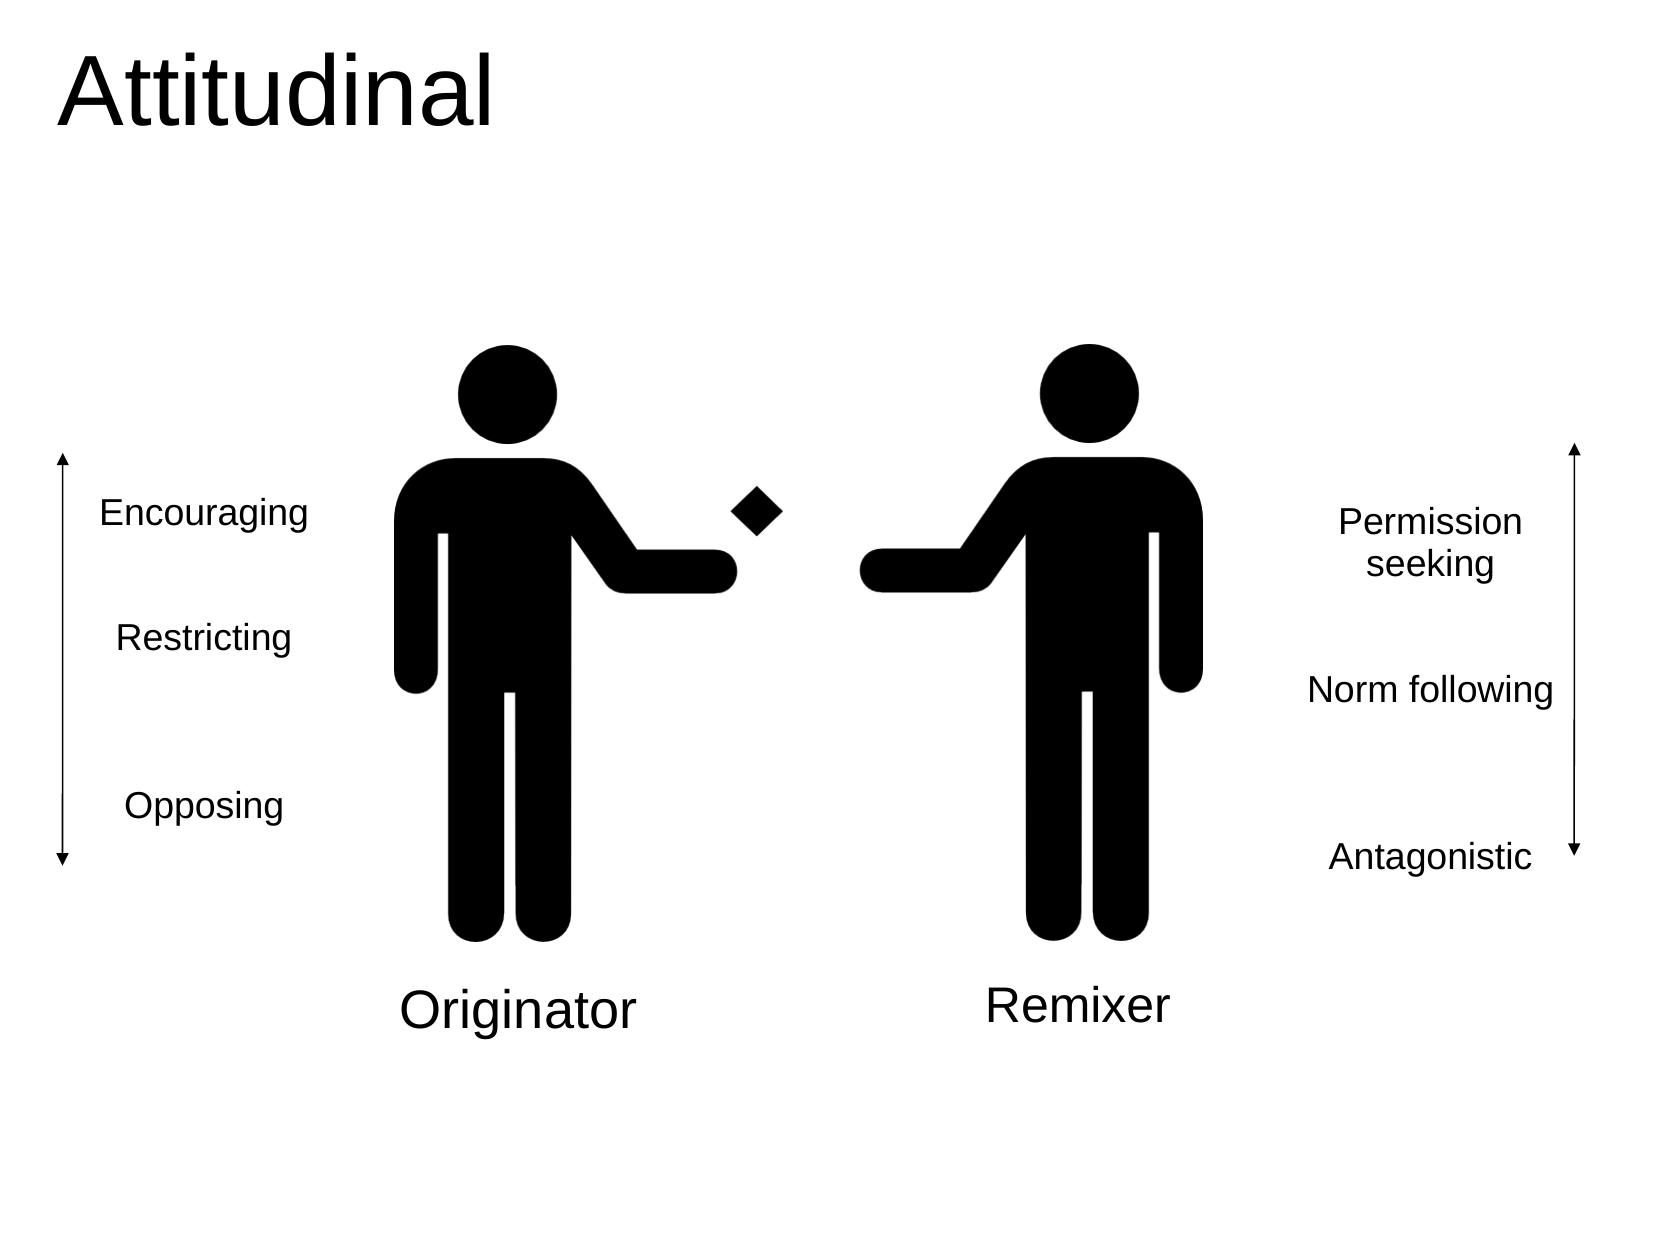

Attitudinal
Encouraging
Restricting
Opposing
Permission seeking
Norm following
Antagonistic
Remixer
Originator